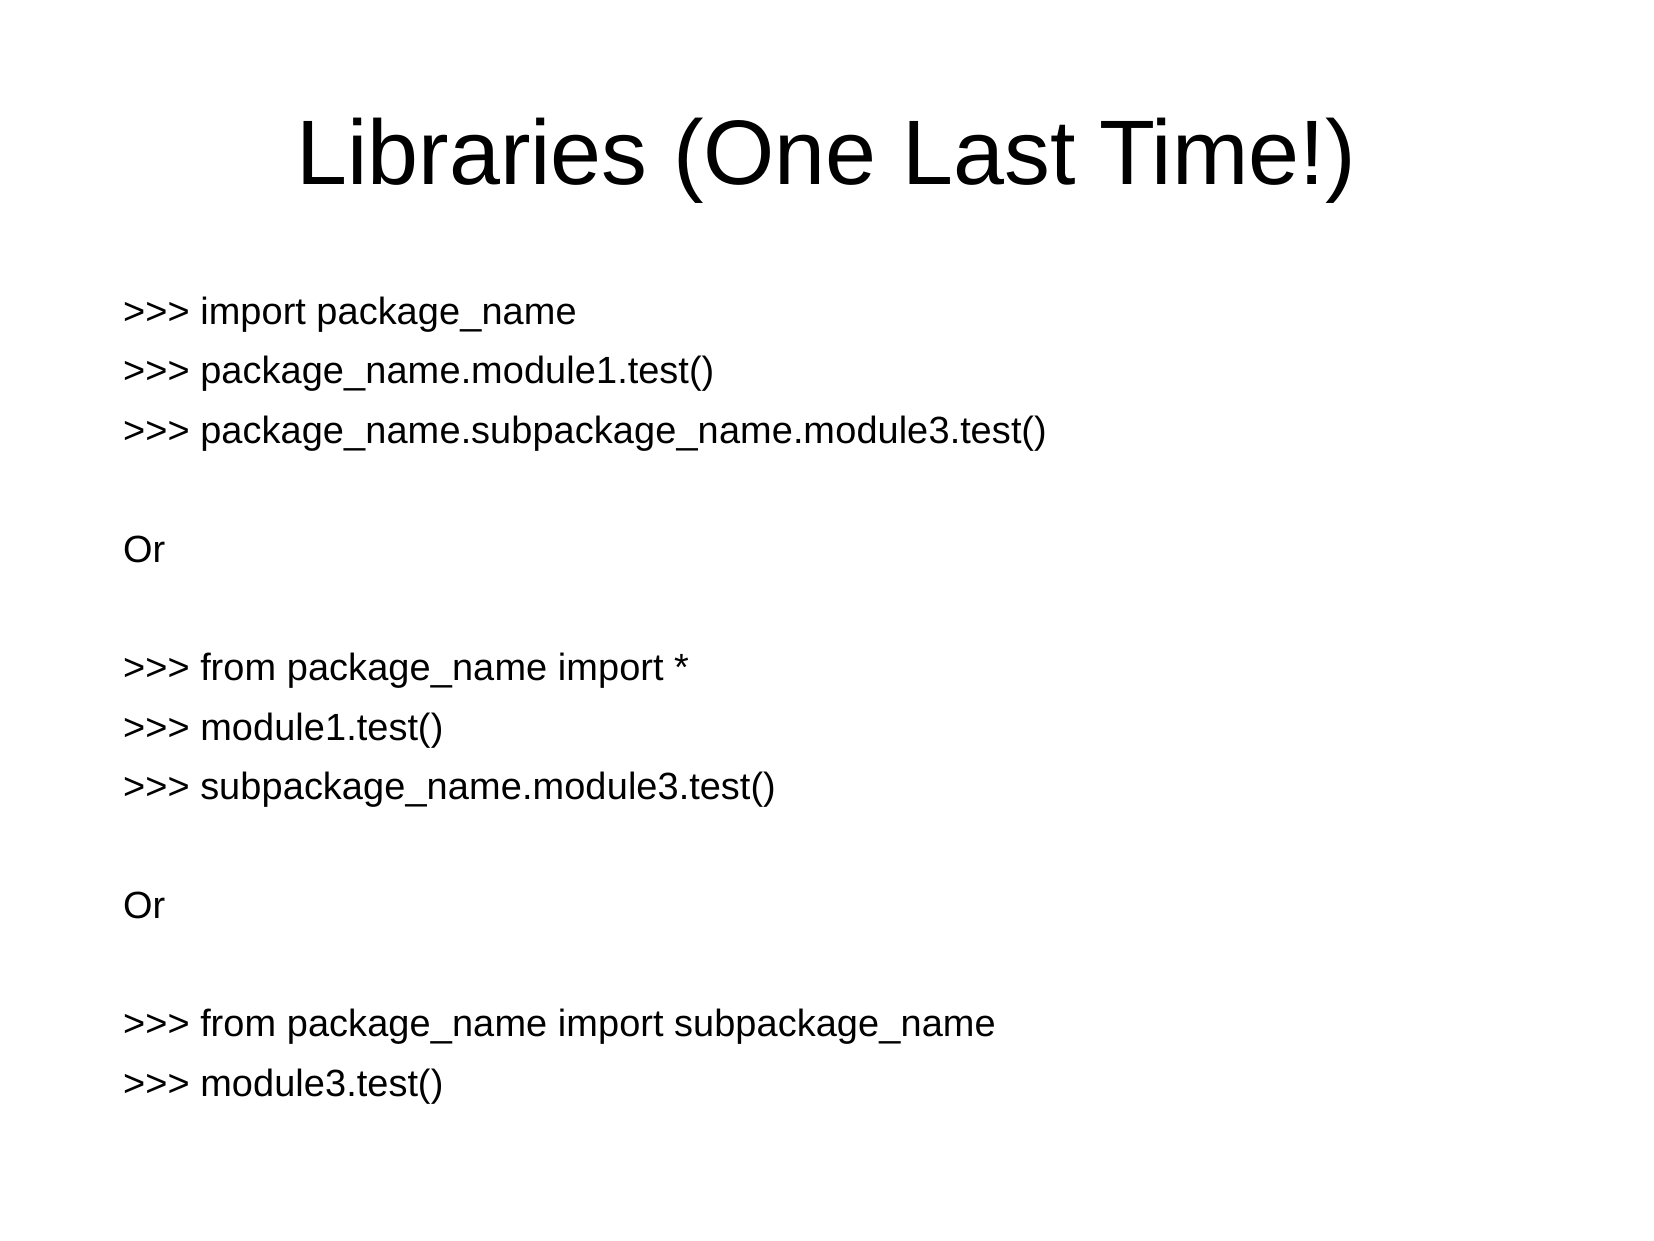

# Libraries (One Last Time!)
>>> import package_name
>>> package_name.module1.test()
>>> package_name.subpackage_name.module3.test()
Or
>>> from package_name import *
>>> module1.test()
>>> subpackage_name.module3.test()
Or
>>> from package_name import subpackage_name
>>> module3.test()